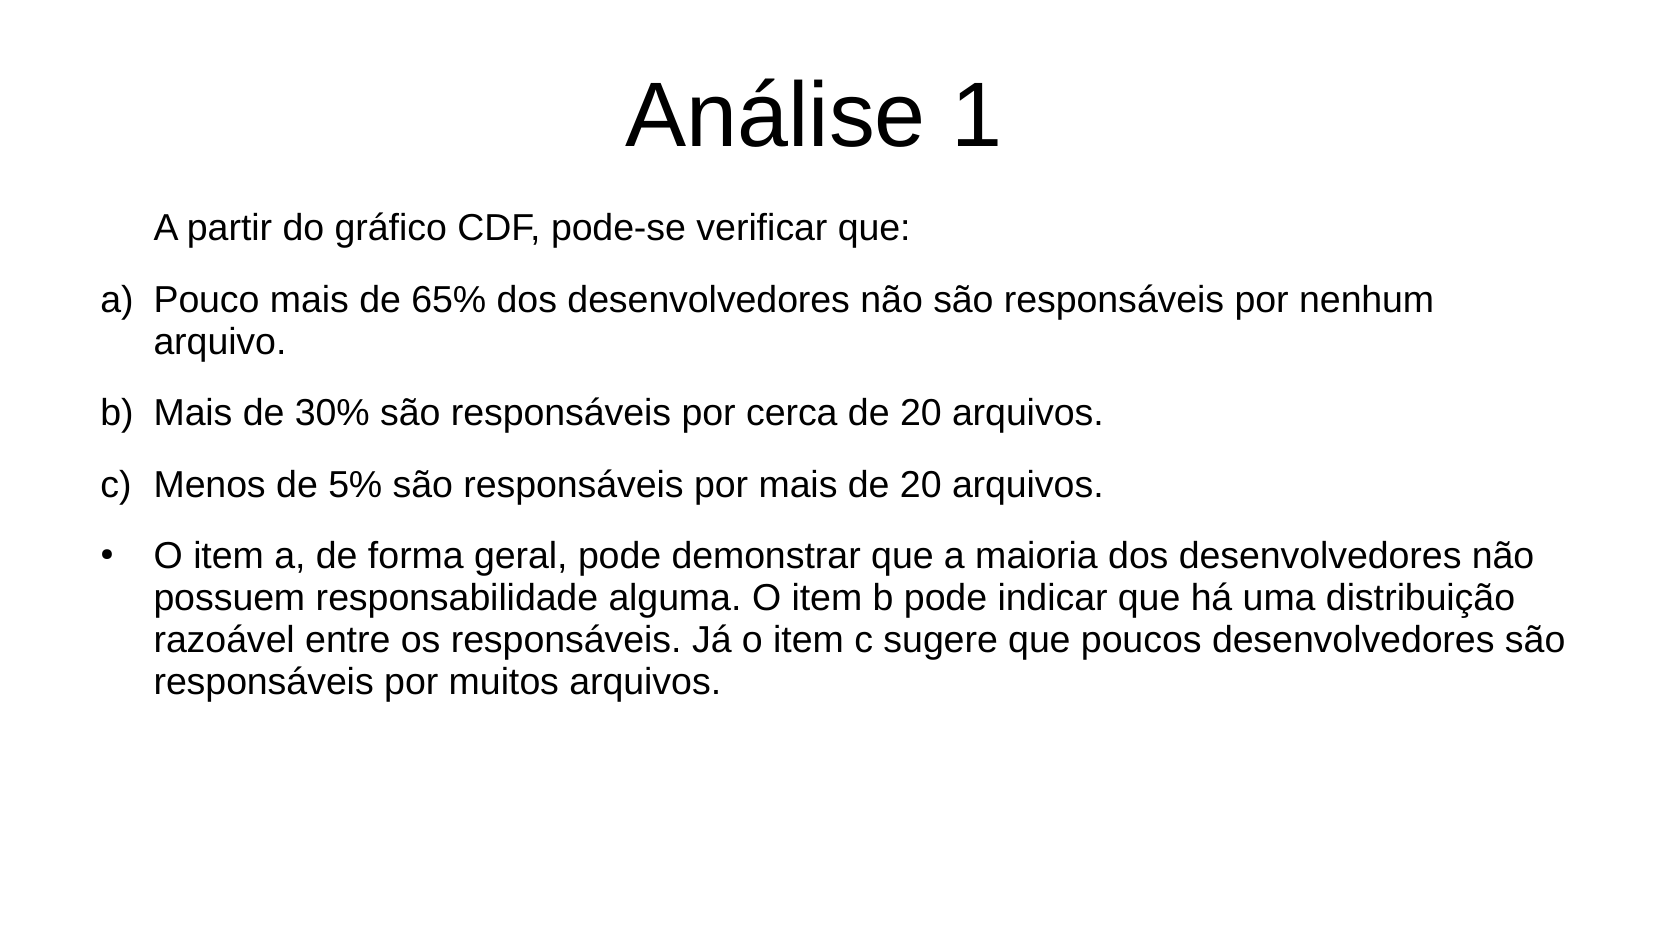

# Análise 1
A partir do gráfico CDF, pode-se verificar que:
Pouco mais de 65% dos desenvolvedores não são responsáveis por nenhum arquivo.
Mais de 30% são responsáveis por cerca de 20 arquivos.
Menos de 5% são responsáveis por mais de 20 arquivos.
O item a, de forma geral, pode demonstrar que a maioria dos desenvolvedores não possuem responsabilidade alguma. O item b pode indicar que há uma distribuição razoável entre os responsáveis. Já o item c sugere que poucos desenvolvedores são responsáveis por muitos arquivos.